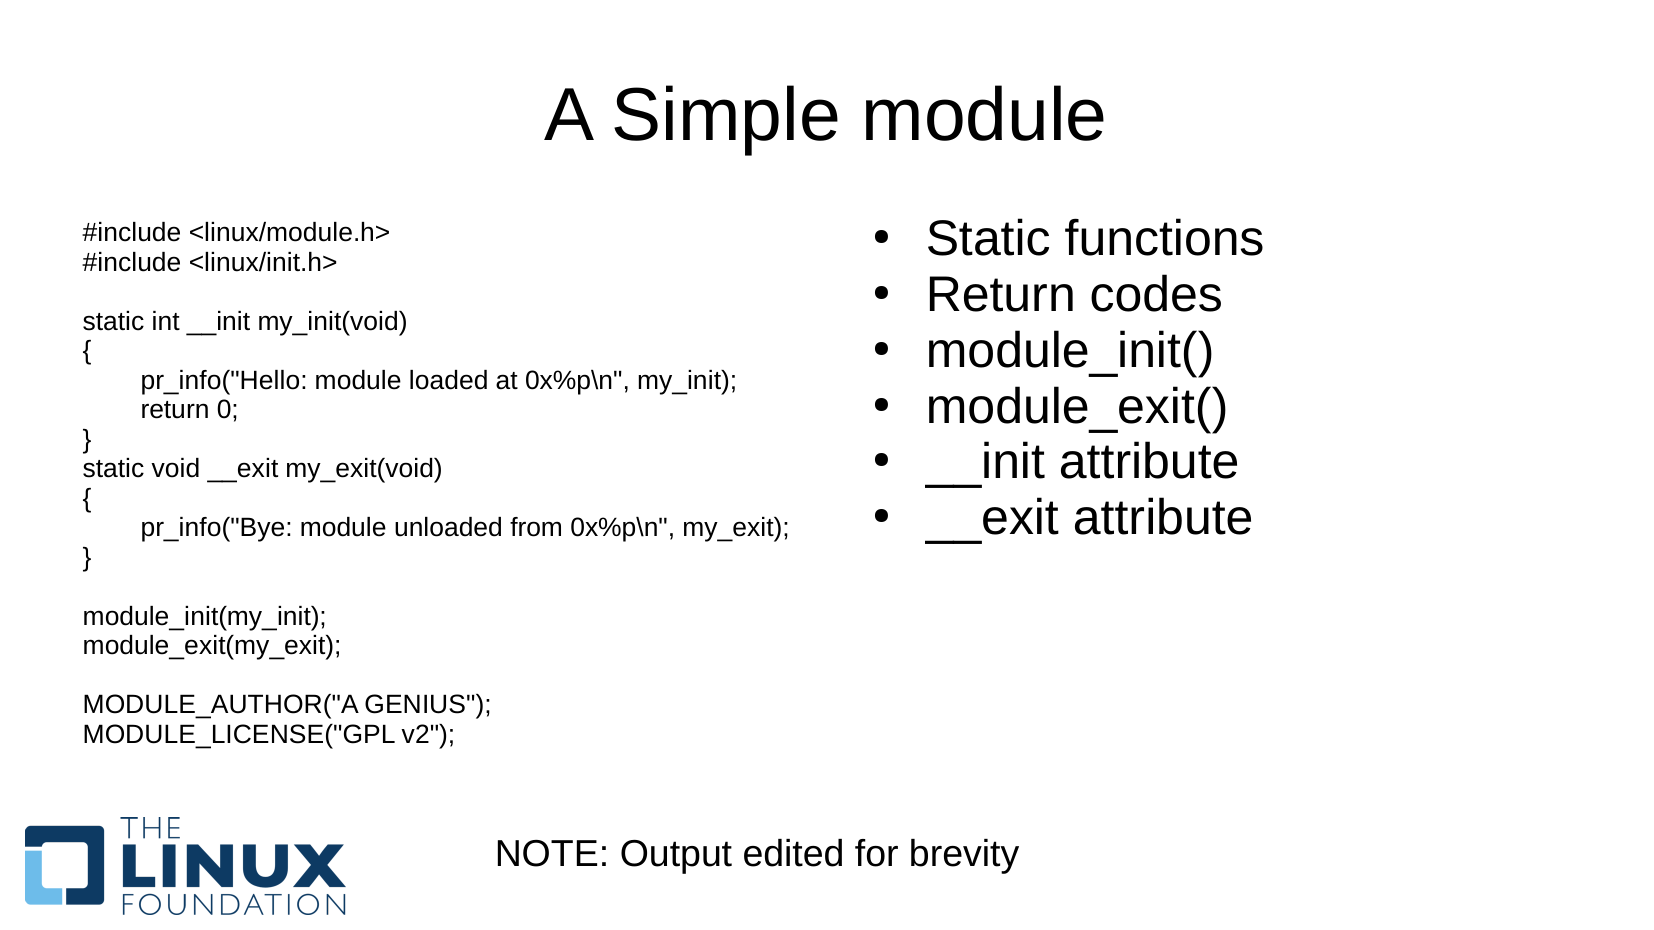

# A Simple module
Static functions
Return codes
module_init()
module_exit()
__init attribute
__exit attribute
#include <linux/module.h>
#include <linux/init.h>
static int __init my_init(void)
{
 pr_info("Hello: module loaded at 0x%p\n", my_init);
 return 0;
}
static void __exit my_exit(void)
{
 pr_info("Bye: module unloaded from 0x%p\n", my_exit);
}
module_init(my_init);
module_exit(my_exit);
MODULE_AUTHOR("A GENIUS");
MODULE_LICENSE("GPL v2");
NOTE: Output edited for brevity